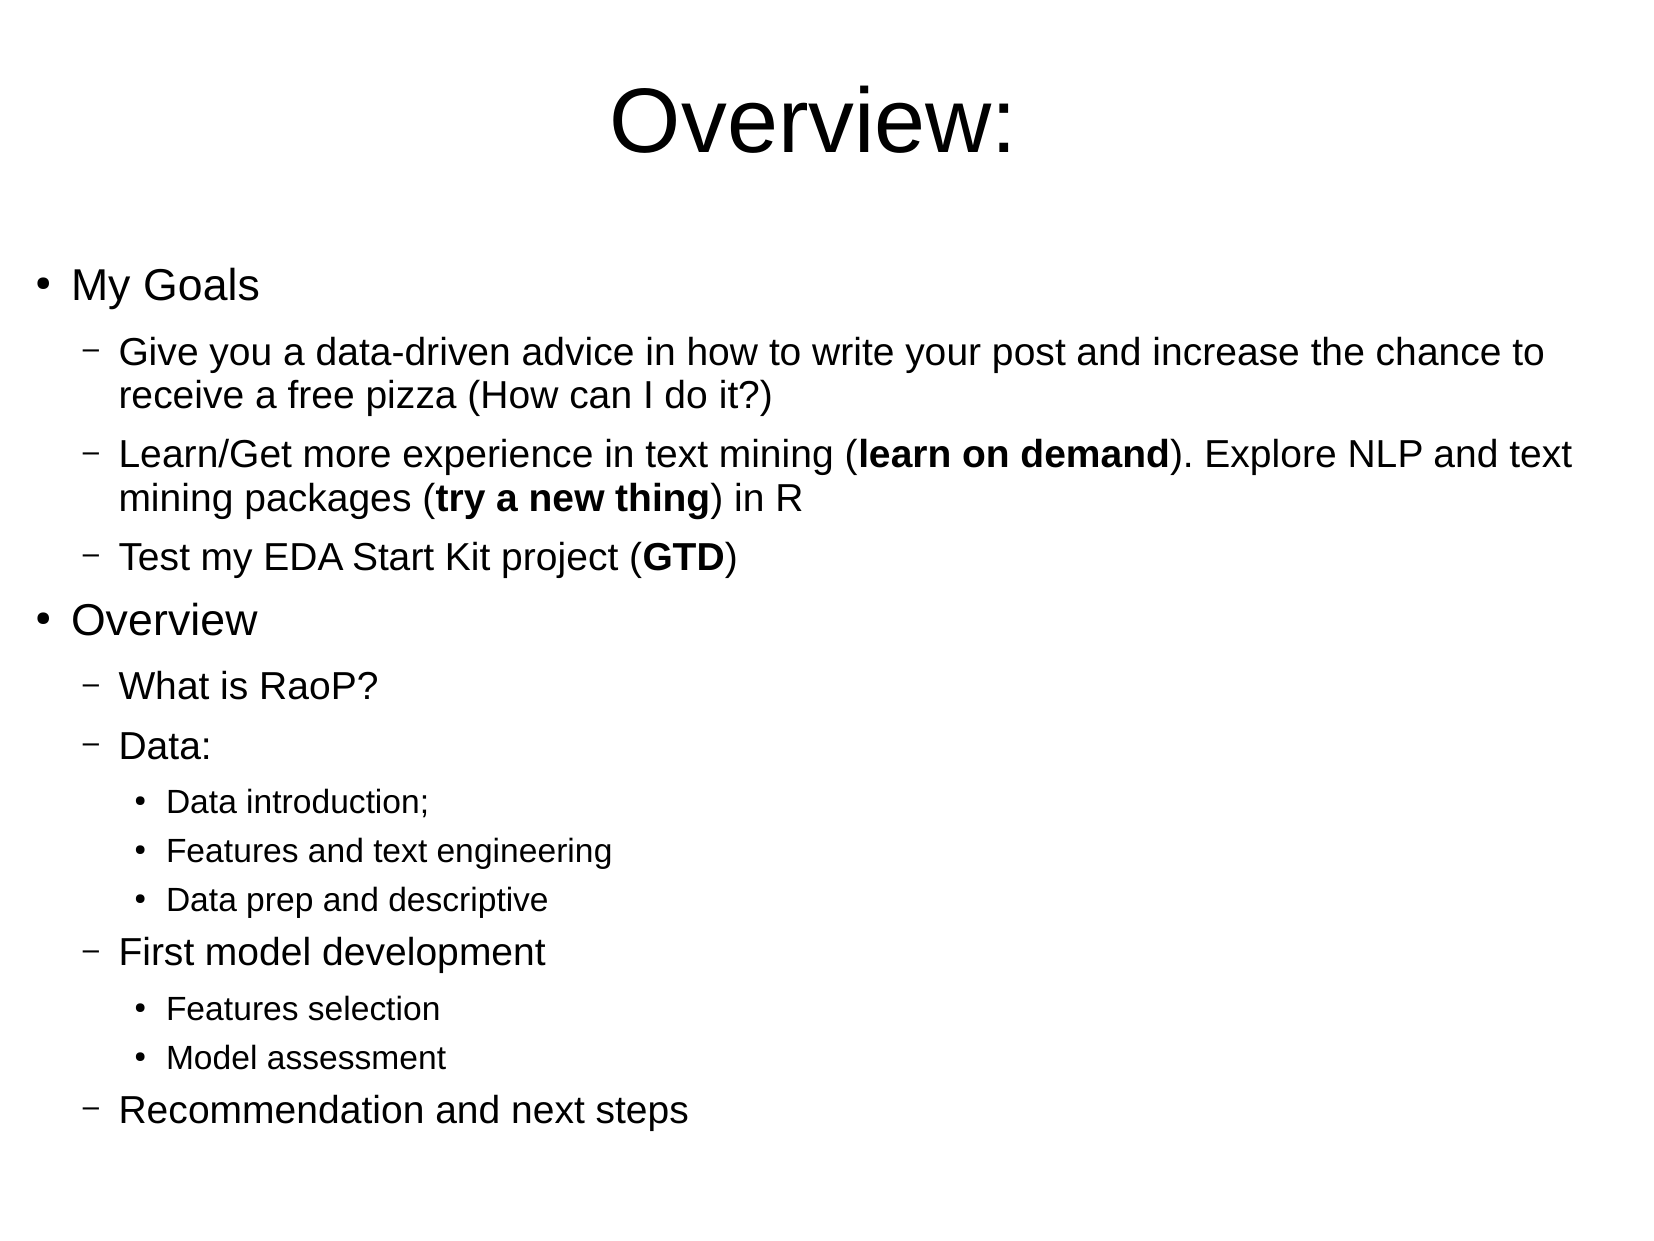

# Overview:
My Goals
Give you a data-driven advice in how to write your post and increase the chance to receive a free pizza (How can I do it?)
Learn/Get more experience in text mining (learn on demand). Explore NLP and text mining packages (try a new thing) in R
Test my EDA Start Kit project (GTD)
Overview
What is RaoP?
Data:
Data introduction;
Features and text engineering
Data prep and descriptive
First model development
Features selection
Model assessment
Recommendation and next steps